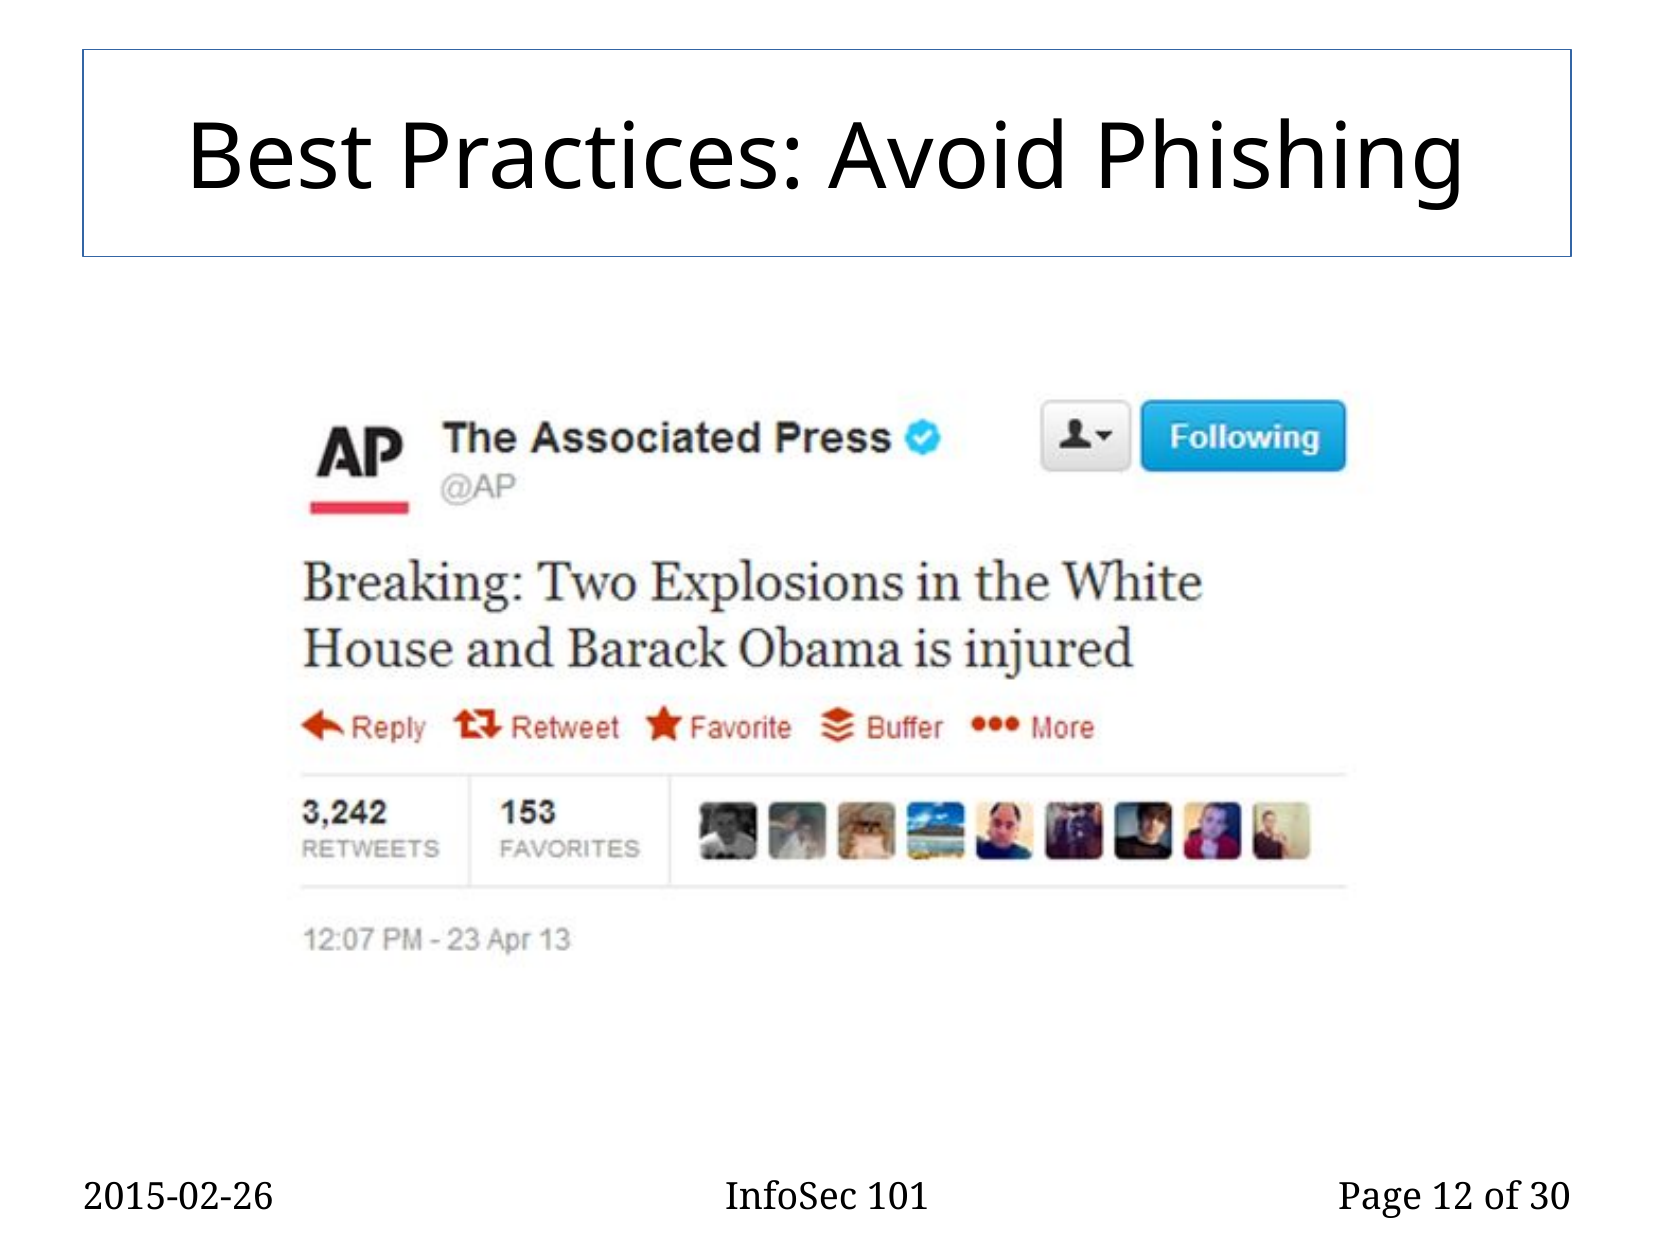

# Best Practices: Avoid Phishing
2015-02-26
InfoSec 101
12